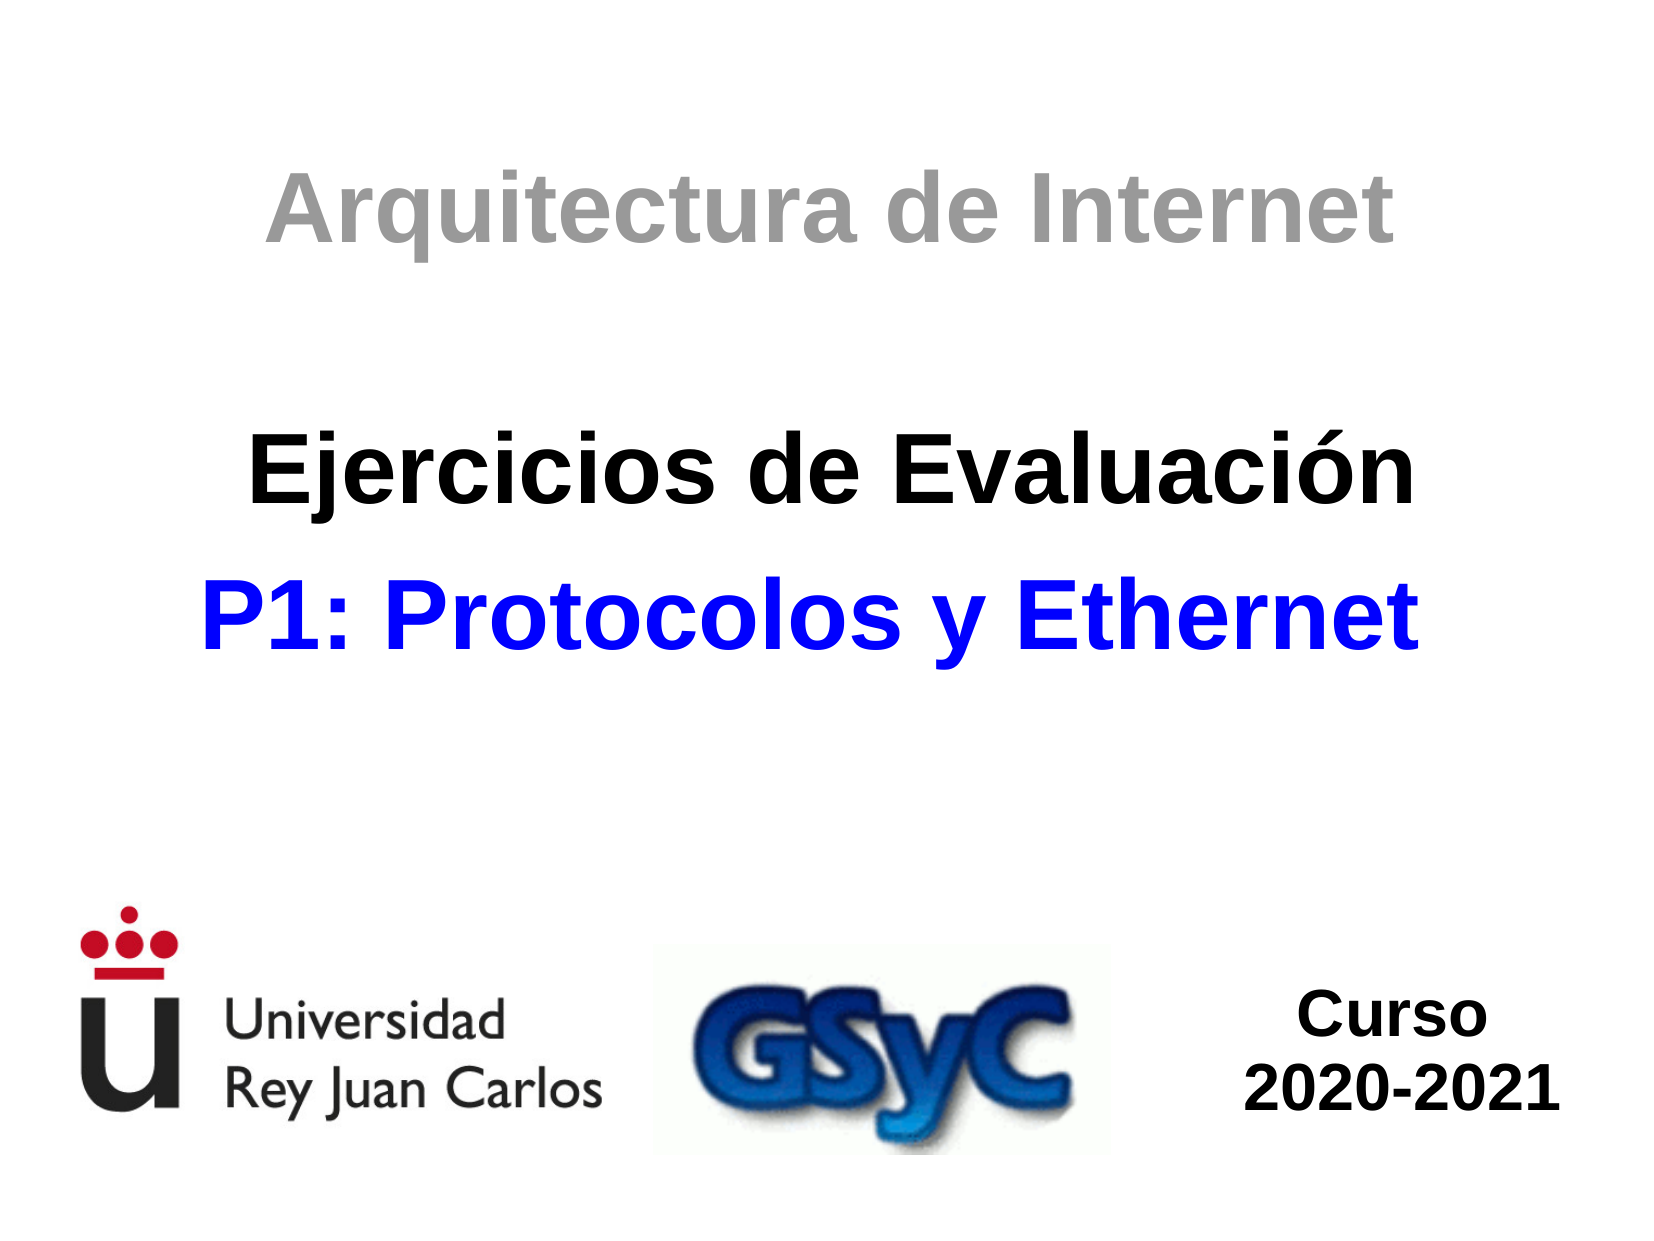

Arquitectura de Internet
Ejercicios de Evaluación
# P1: Protocolos y Ethernet
Curso
2020-2021